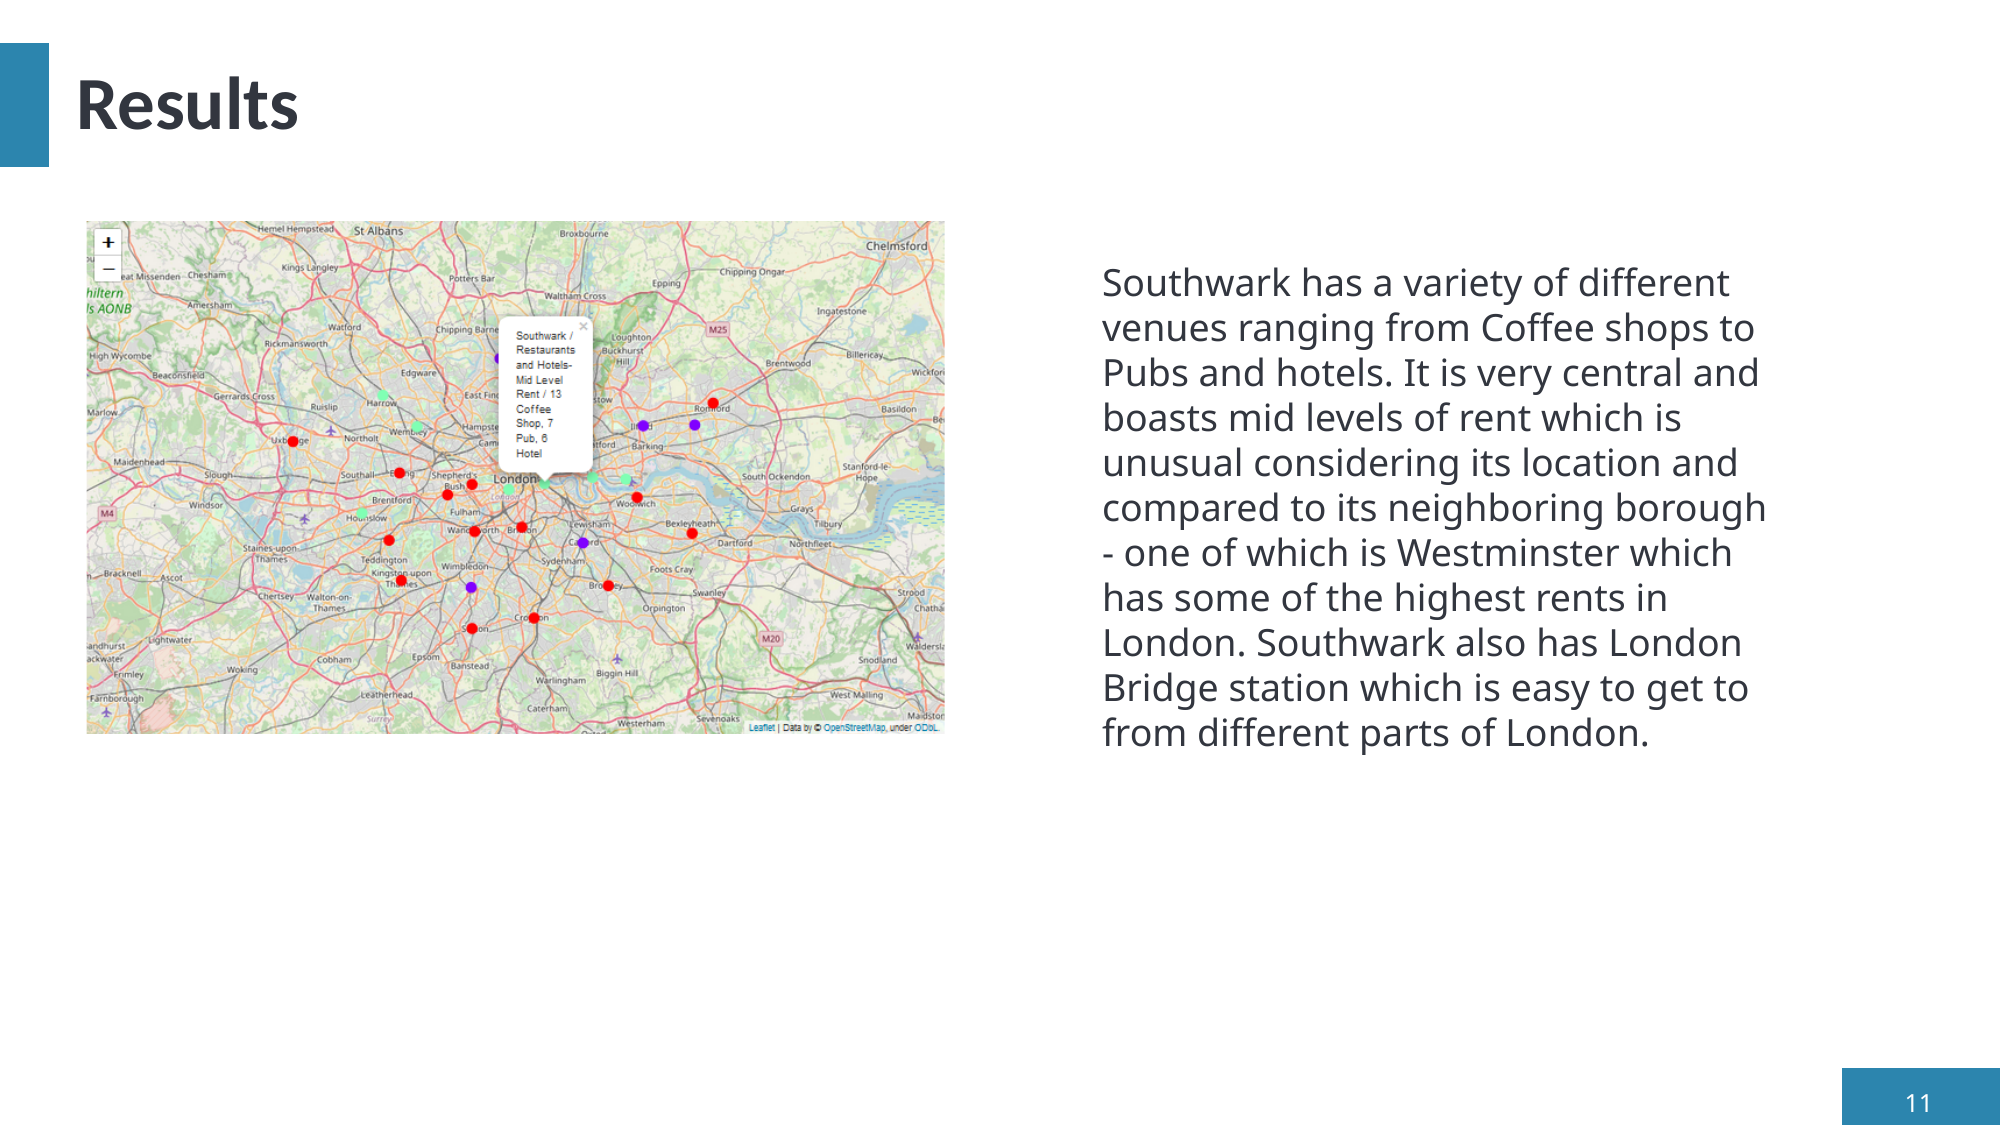

# Results
Southwark has a variety of different venues ranging from Coffee shops to Pubs and hotels. It is very central and boasts mid levels of rent which is unusual considering its location and compared to its neighboring borough - one of which is Westminster which has some of the highest rents in London. Southwark also has London Bridge station which is easy to get to from different parts of London.